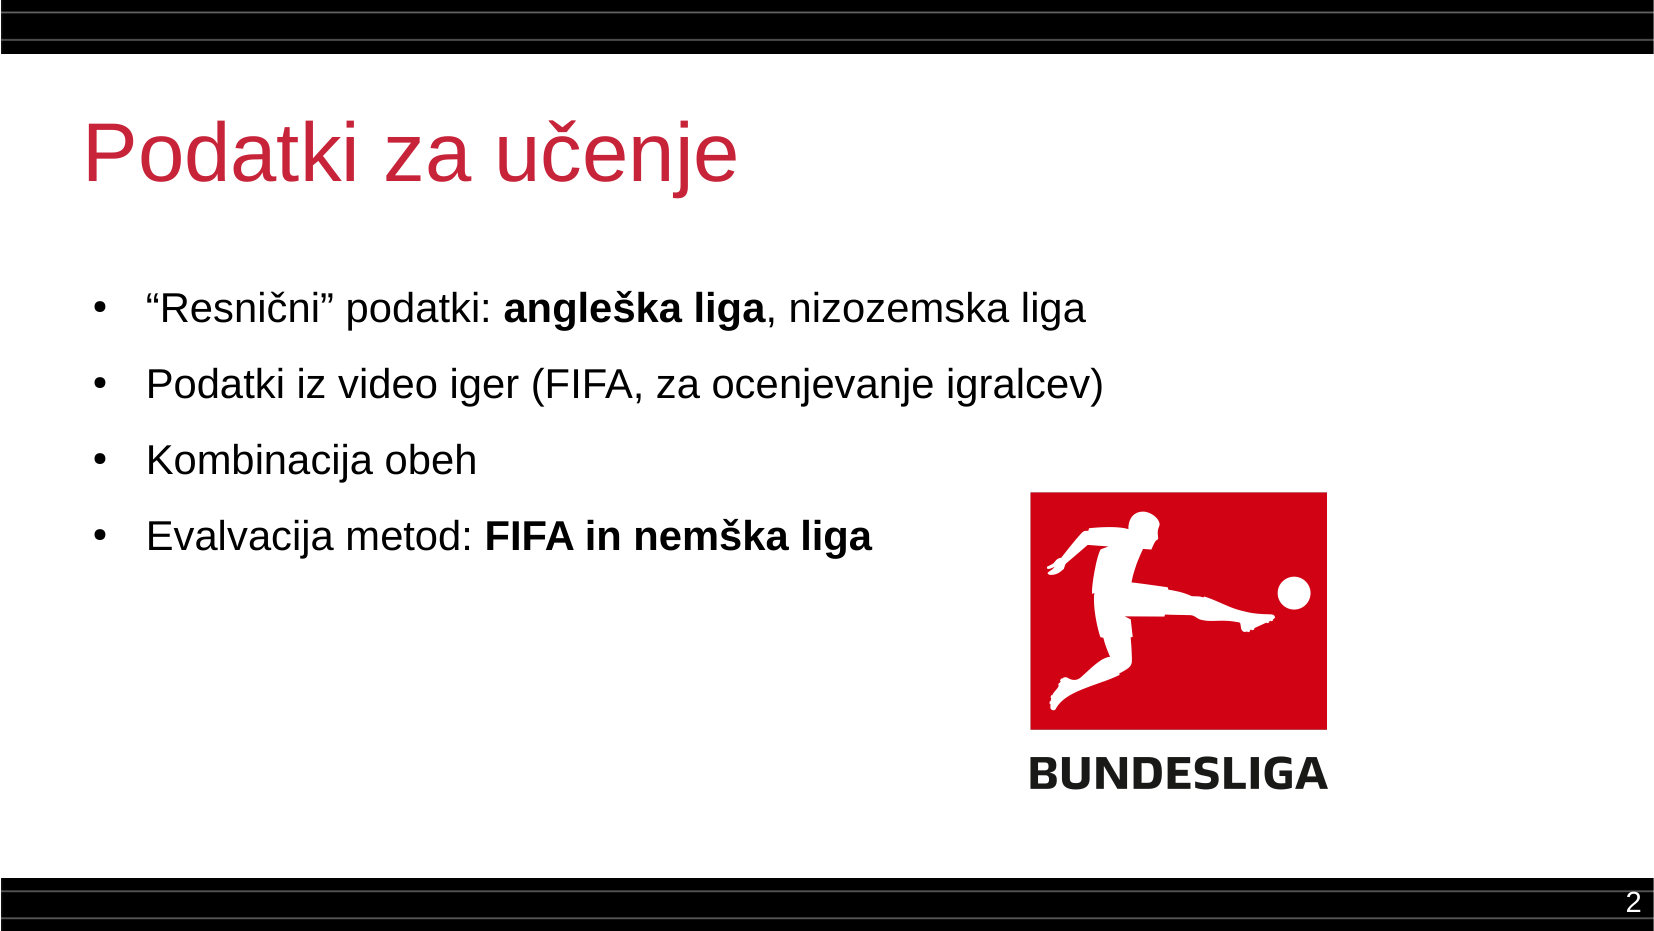

# Podatki za učenje
“Resnični” podatki: angleška liga, nizozemska liga
Podatki iz video iger (FIFA, za ocenjevanje igralcev)
Kombinacija obeh
Evalvacija metod: FIFA in nemška liga